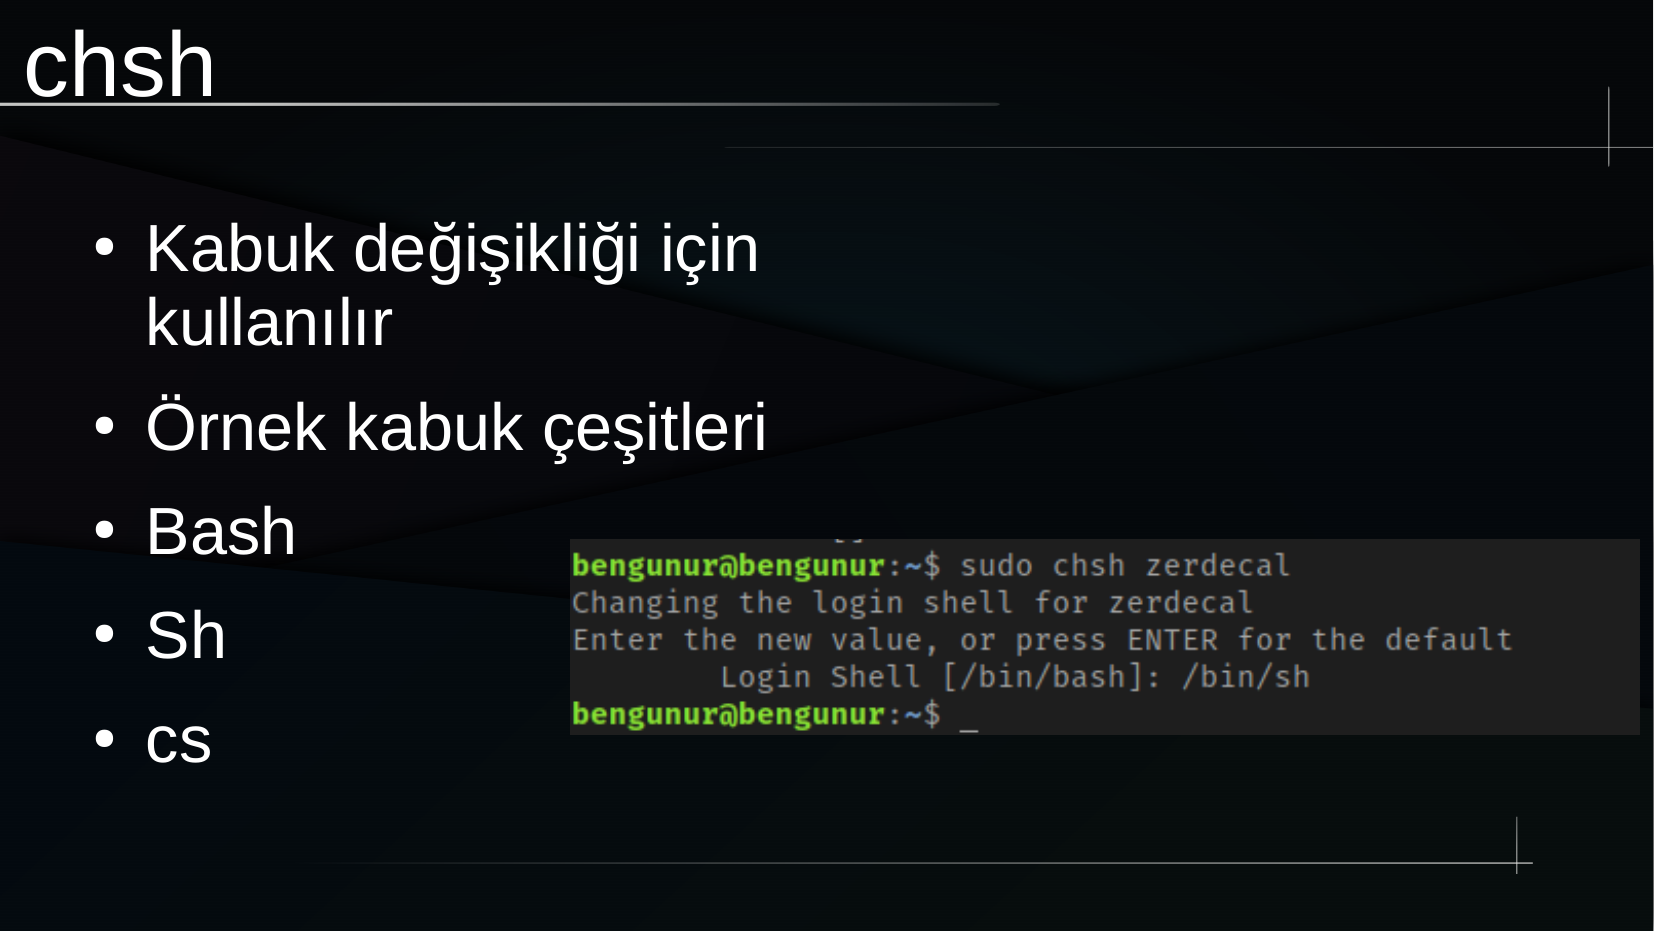

# chsh
Kabuk değişikliği için kullanılır
Örnek kabuk çeşitleri
Bash
Sh
cs